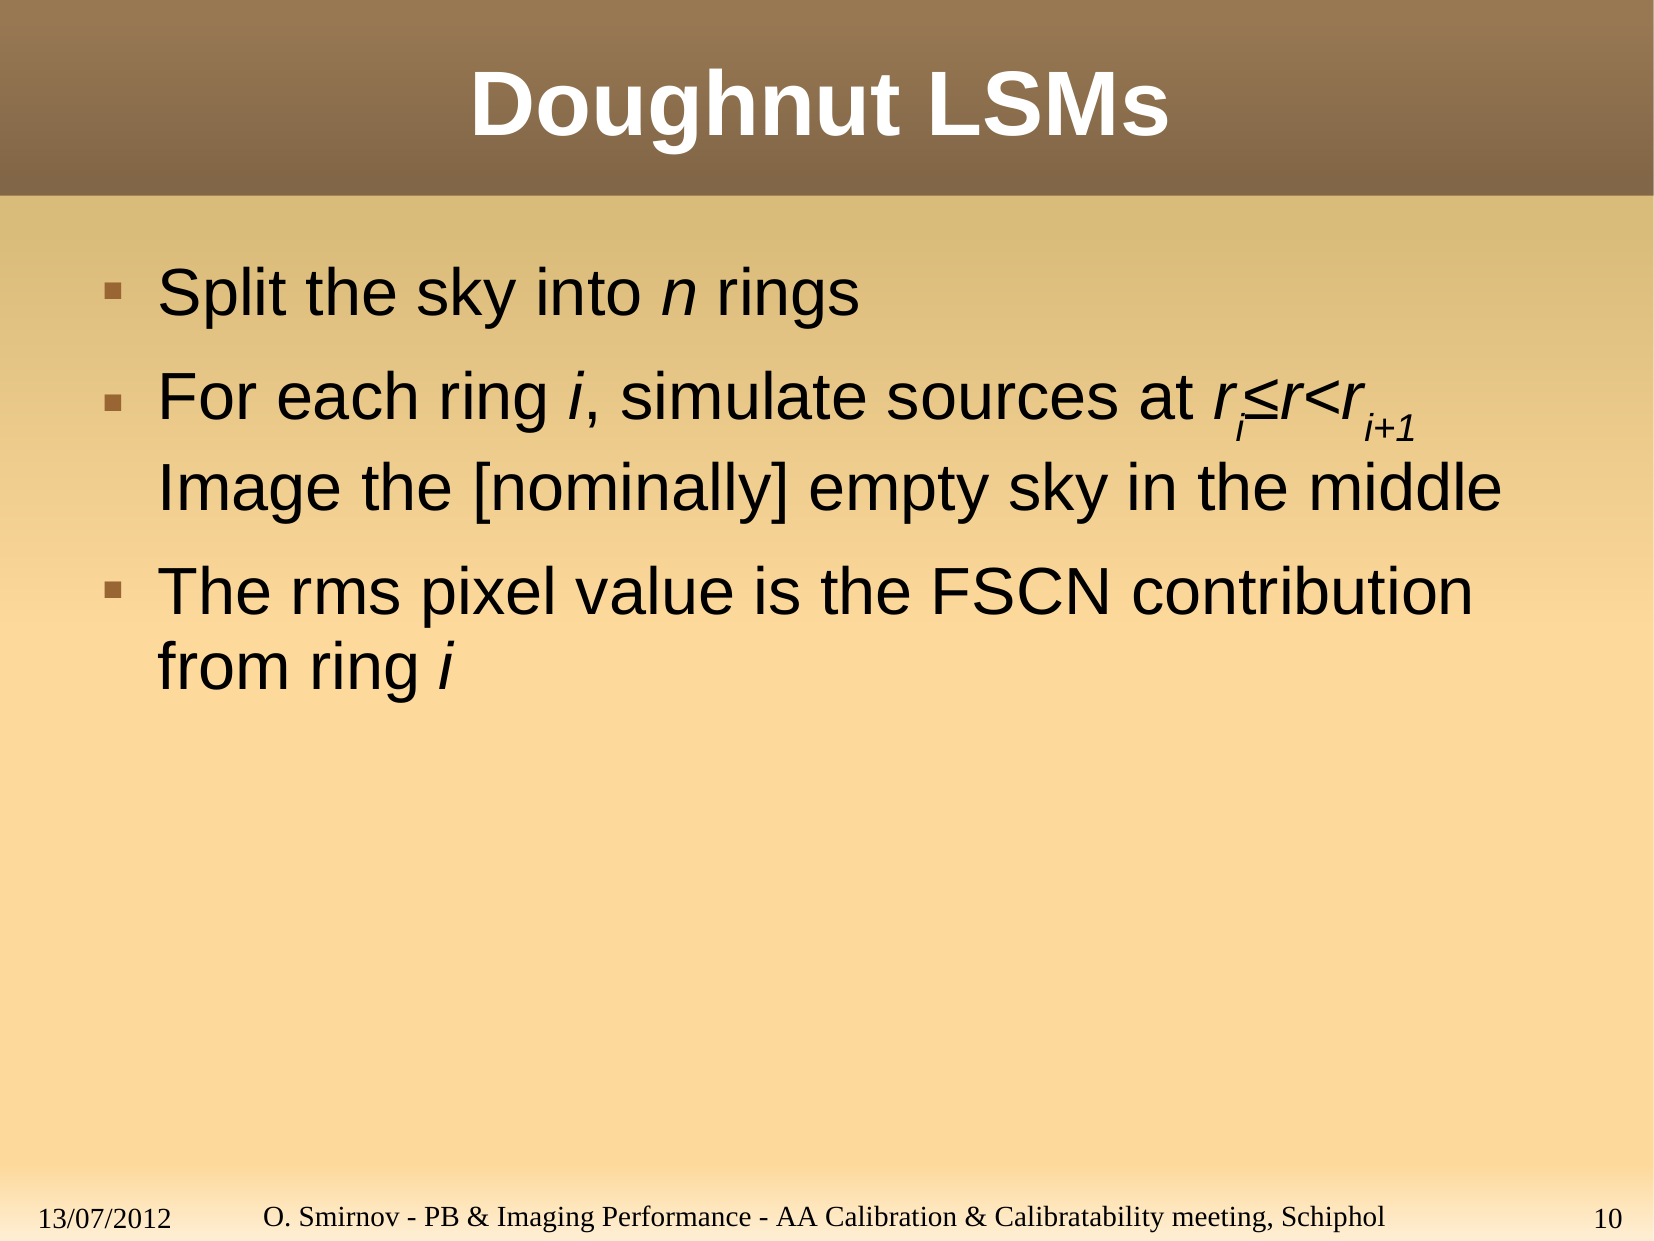

# Doughnut LSMs
Split the sky into n rings
For each ring i, simulate sources at ri≤r<ri+1 Image the [nominally] empty sky in the middle
The rms pixel value is the FSCN contribution from ring i
O. Smirnov - PB & Imaging Performance - AA Calibration & Calibratability meeting, Schiphol
13/07/2012
10